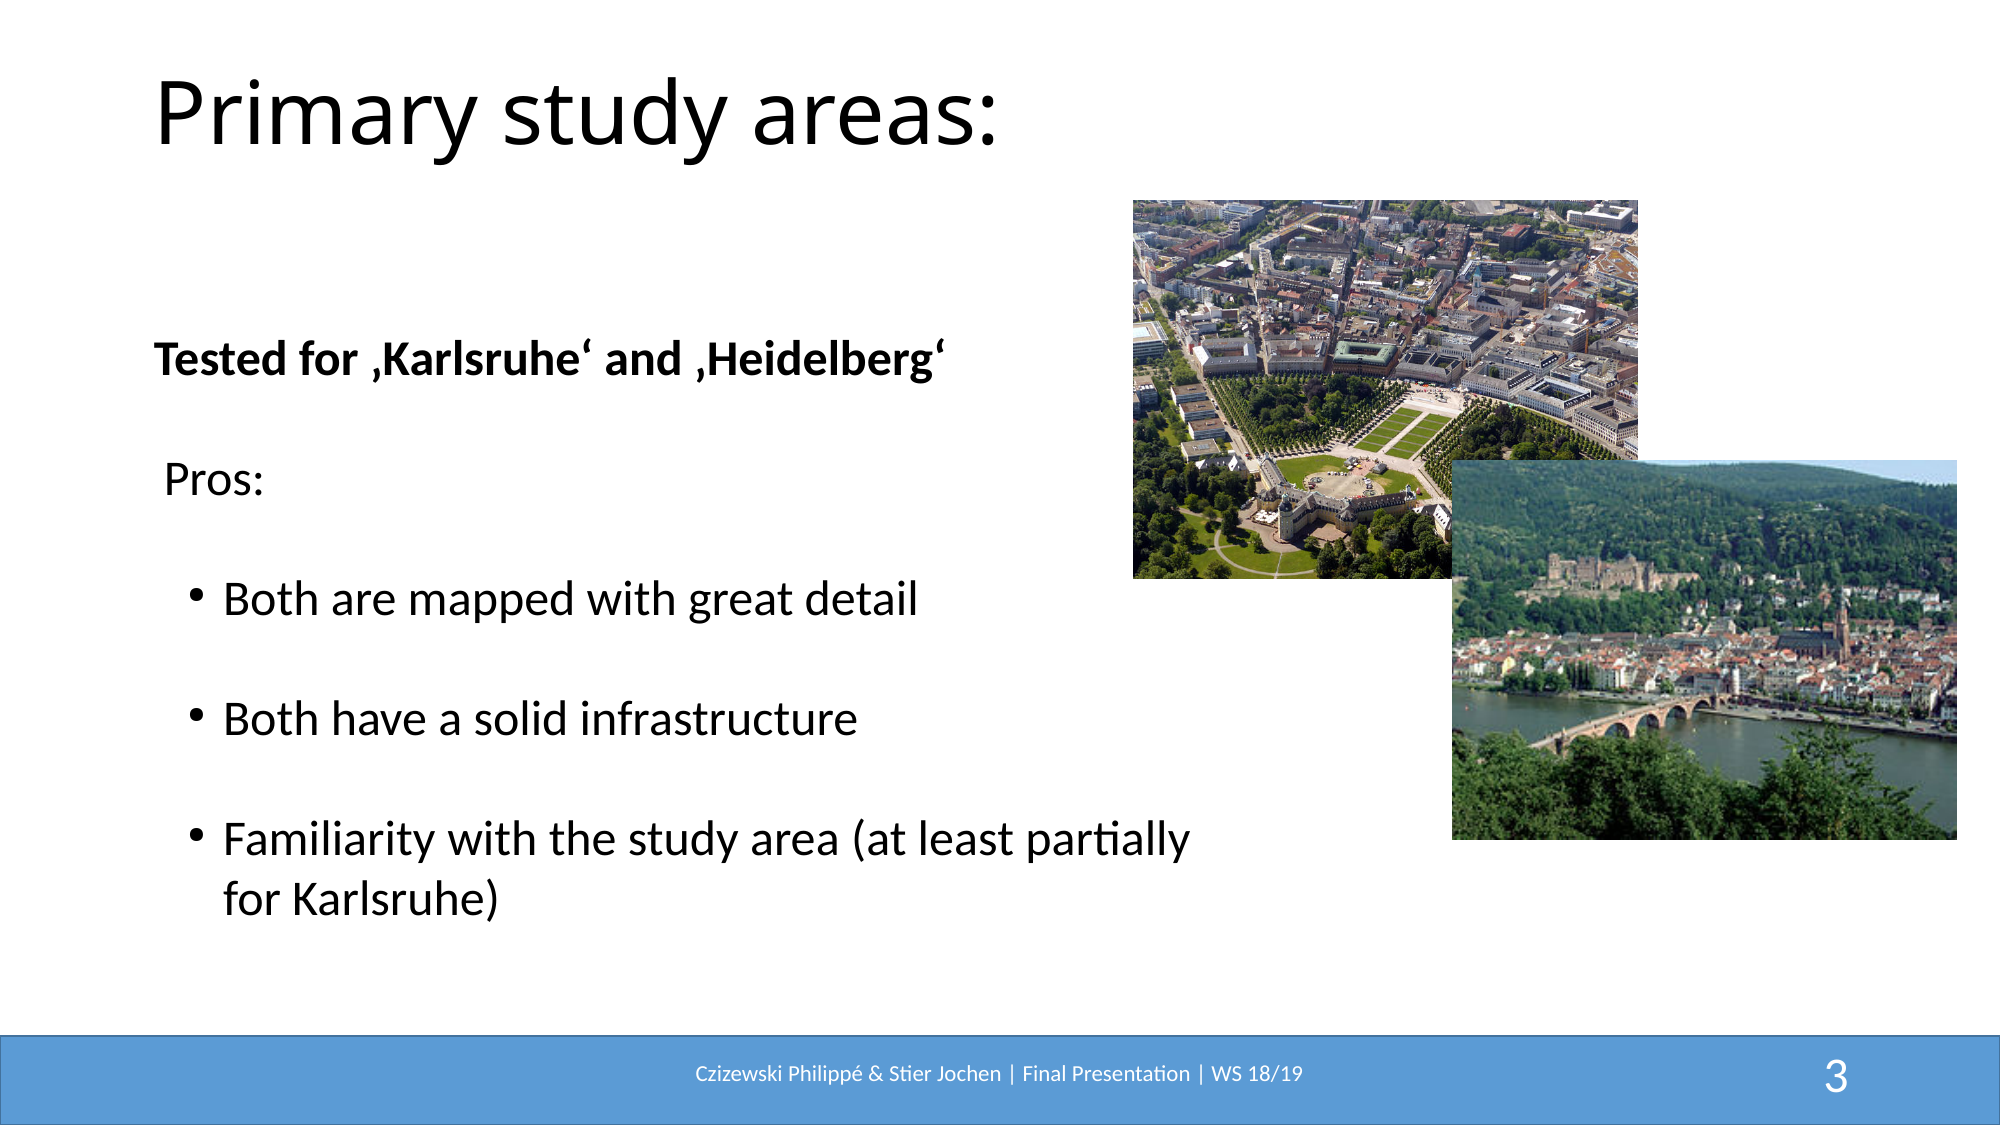

# Primary study areas:
Tested for ‚Karlsruhe‘ and ‚Heidelberg‘
Pros:
Both are mapped with great detail
Both have a solid infrastructure
Familiarity with the study area (at least partially for Karlsruhe)
Czizewski Philippé & Stier Jochen | Final Presentation | WS 18/19
3